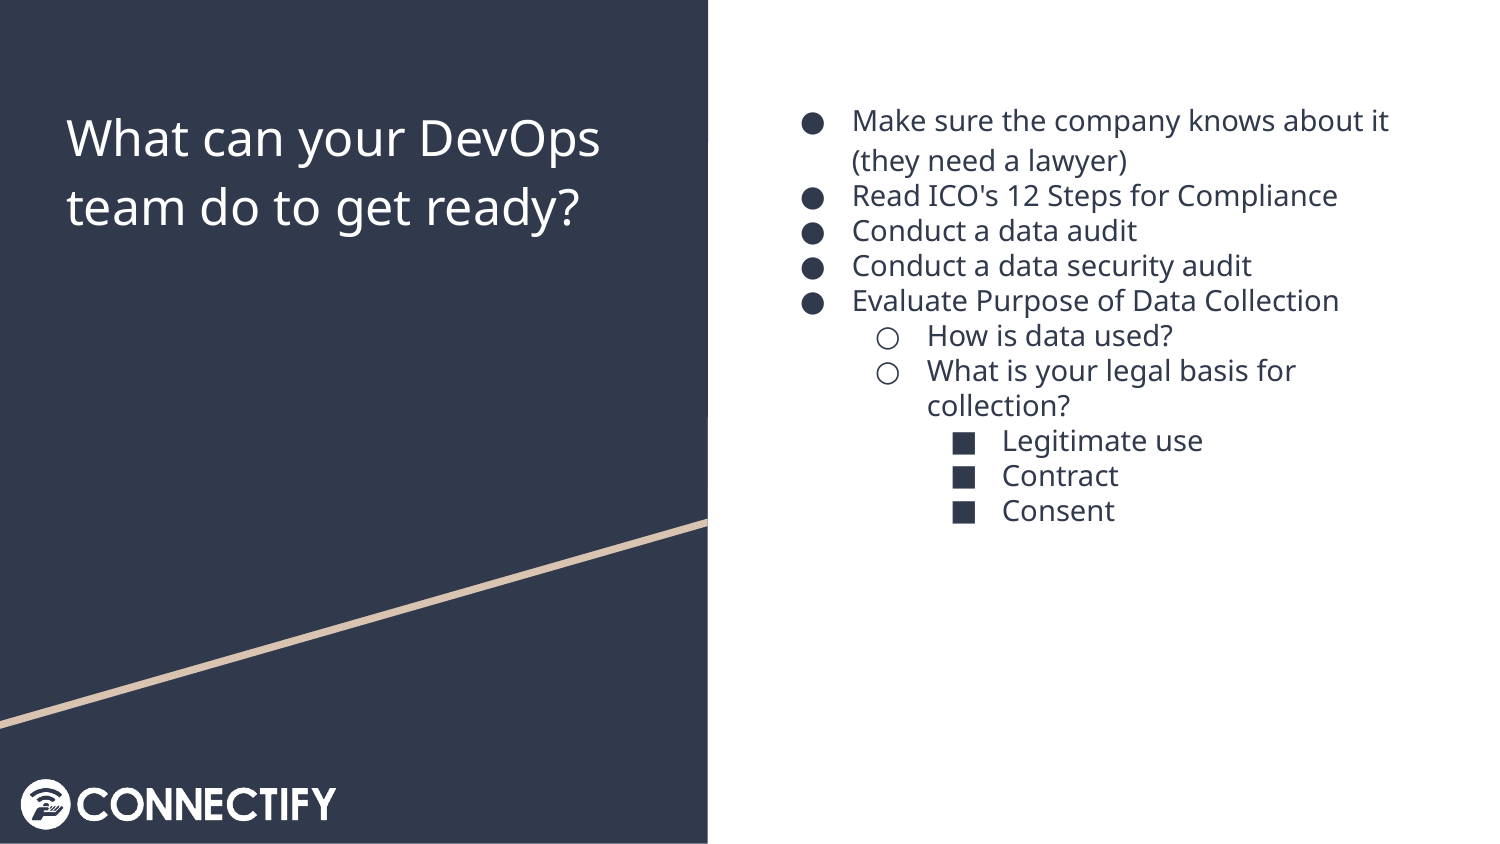

# What can your DevOps team do to get ready?
Make sure the company knows about it (they need a lawyer)
Read ICO's 12 Steps for Compliance
Conduct a data audit
Conduct a data security audit
Evaluate Purpose of Data Collection
How is data used?
What is your legal basis for collection?
Legitimate use
Contract
Consent